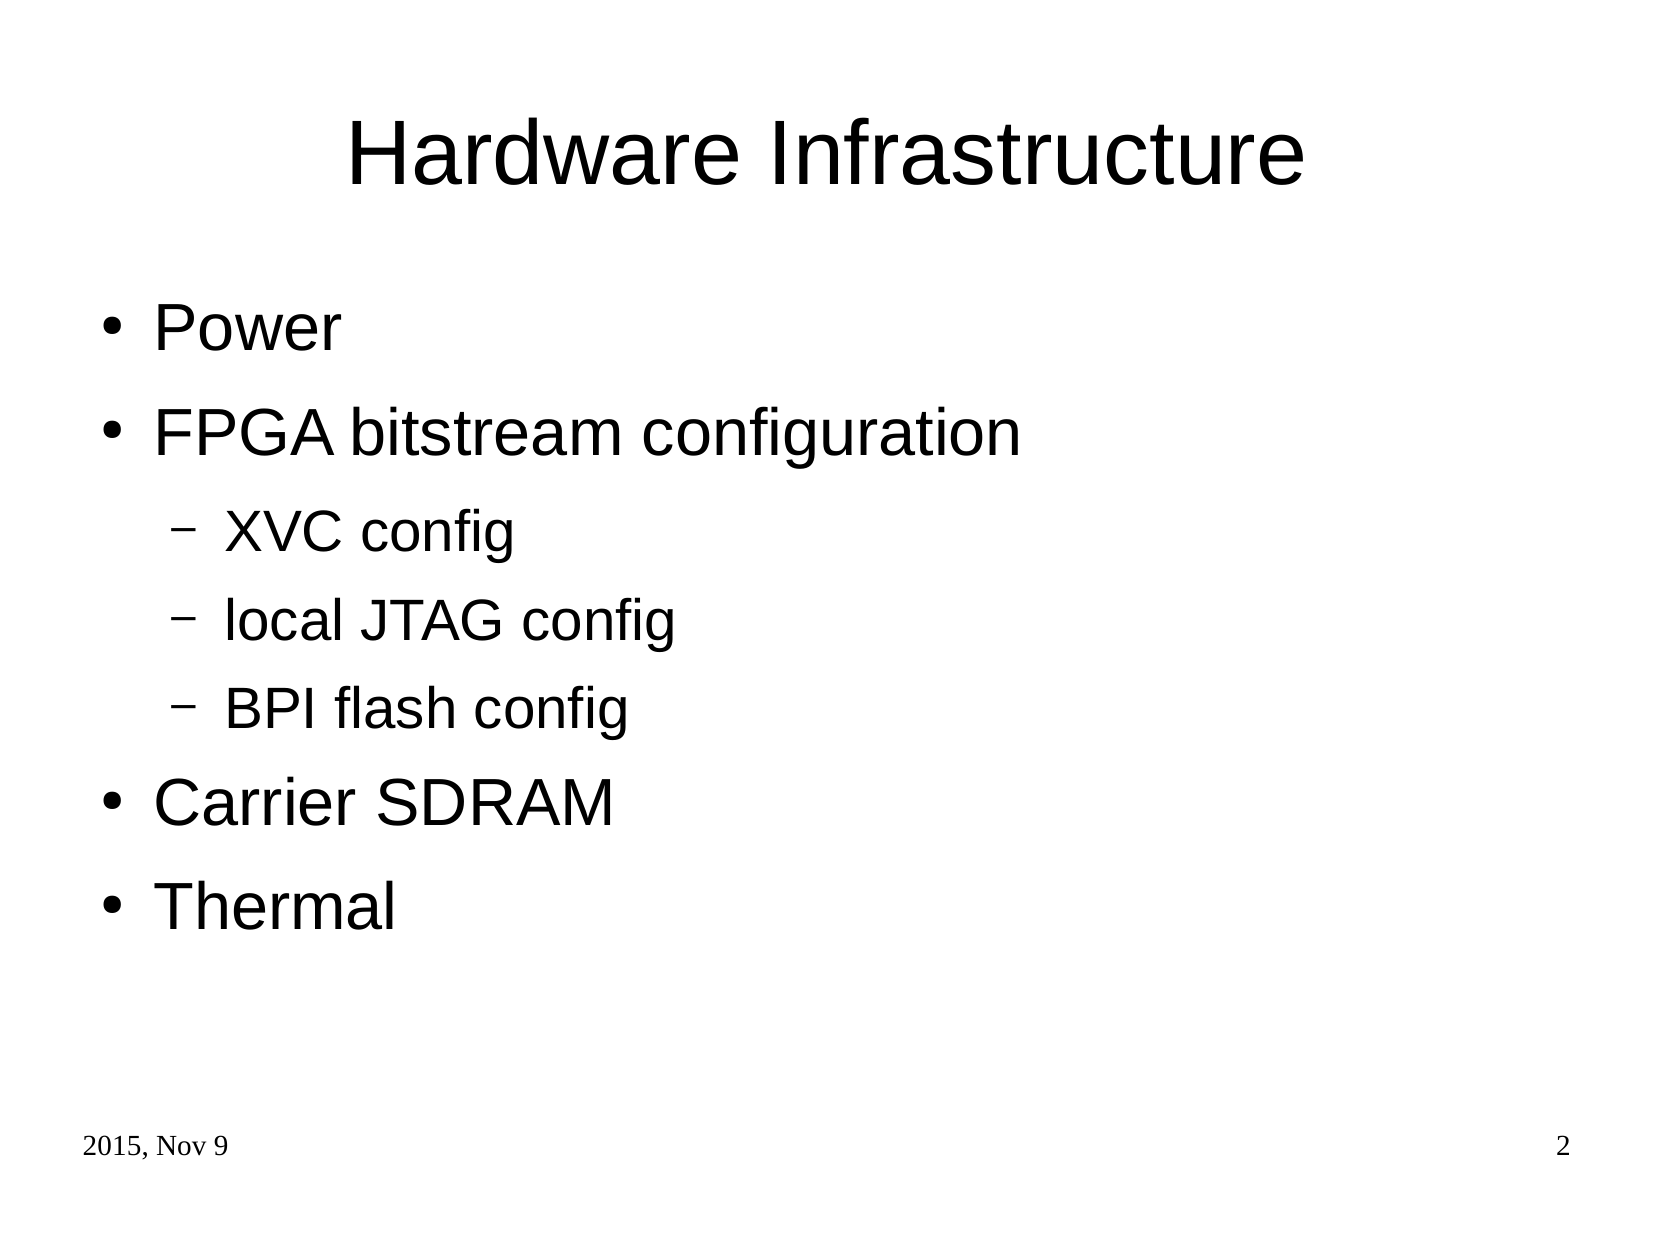

# Hardware Infrastructure
Power
FPGA bitstream configuration
XVC config
local JTAG config
BPI flash config
Carrier SDRAM
Thermal
2015, Nov 9
2